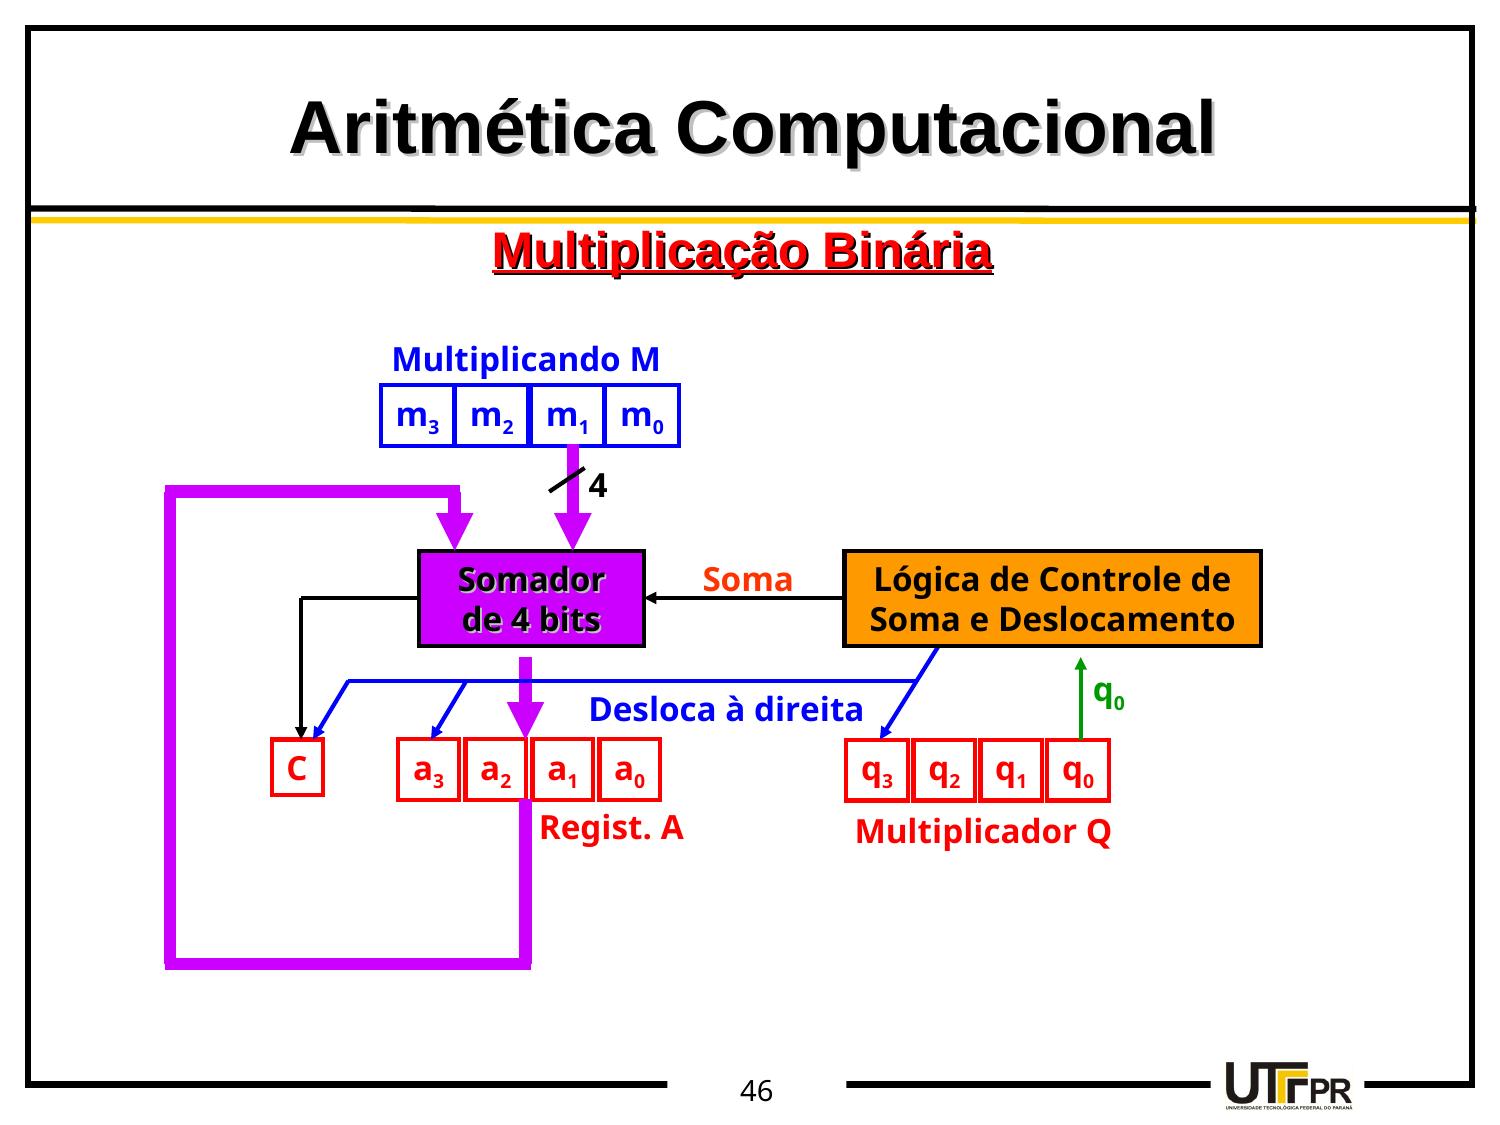

Aritmética Computacional
# Multiplicação Binária
Multiplicando M
m3
m2
m1
m0
4
Somador de 4 bits
Soma
Lógica de Controle de Soma e Deslocamento
q0
Desloca à direita
a3
a2
a1
a0
C
q3
q2
q1
q0
Regist. A
Multiplicador Q